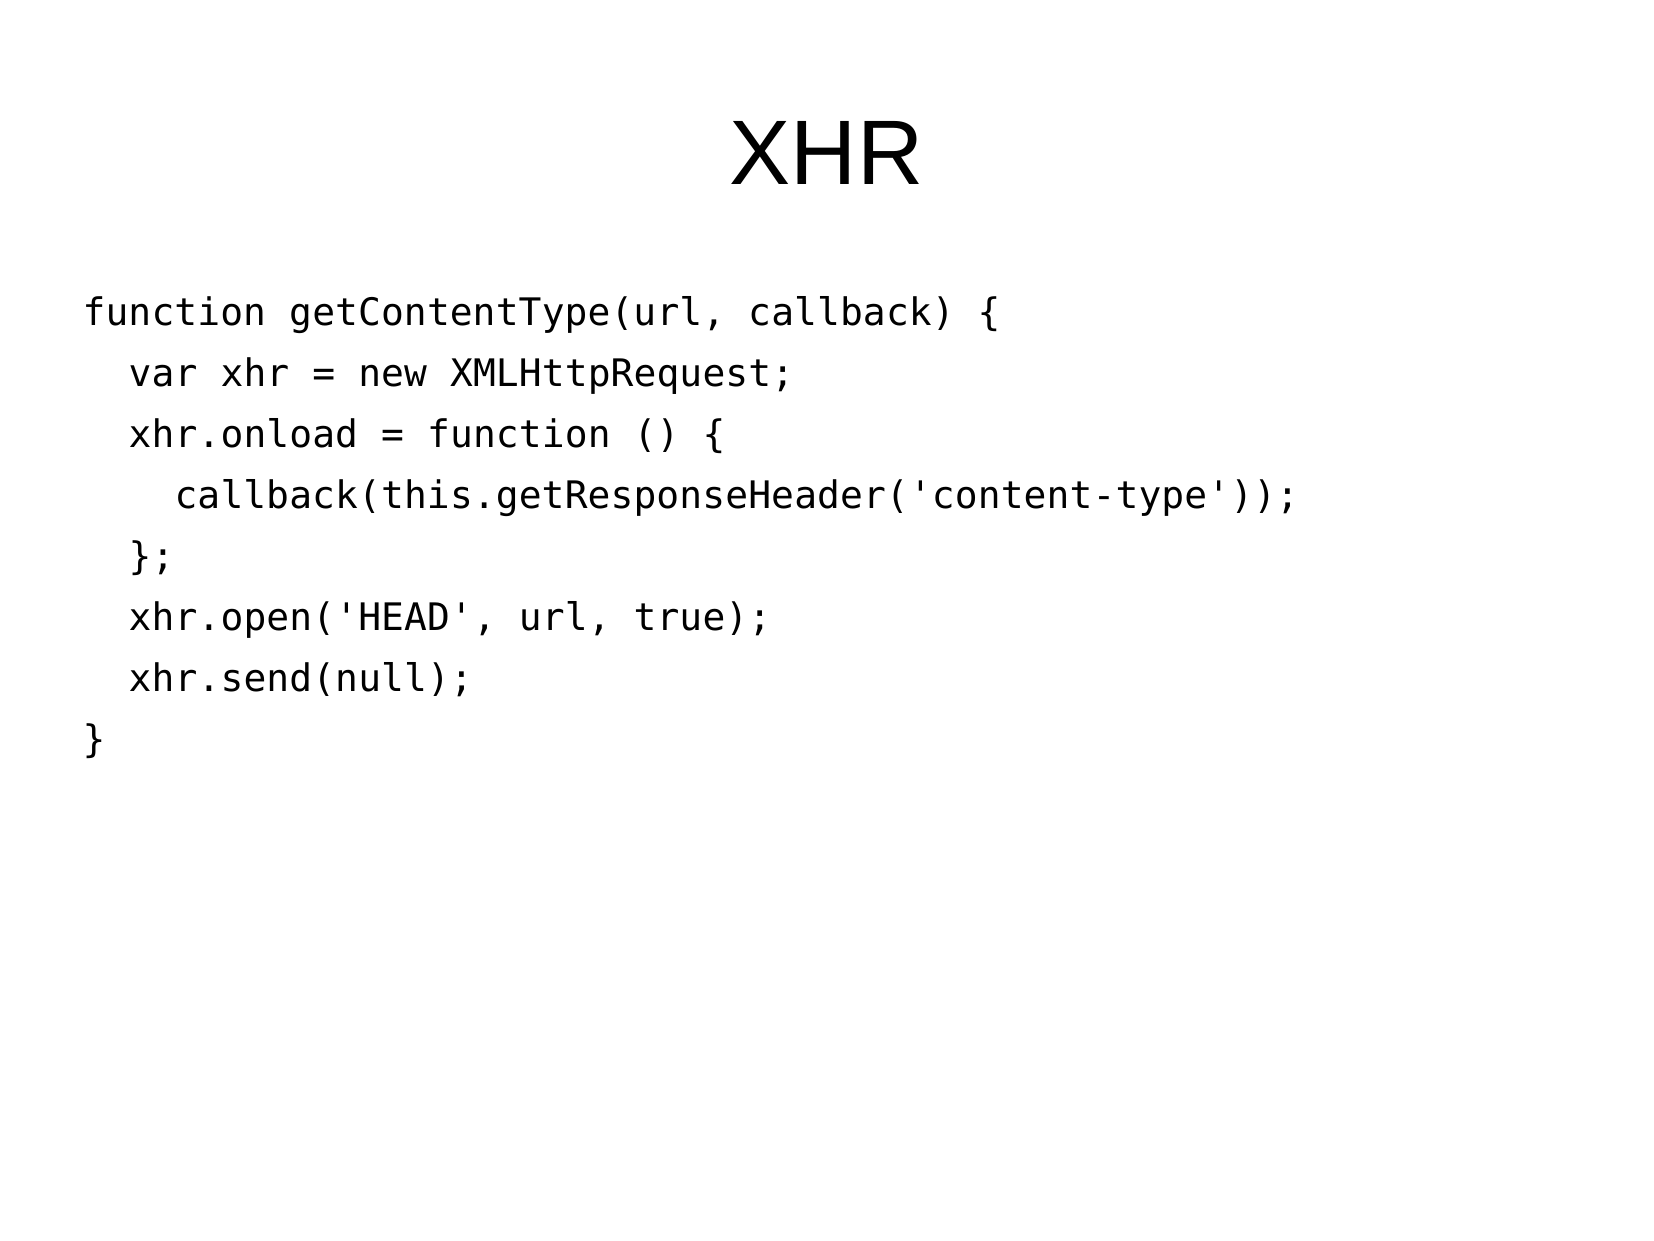

# XHR
function getContentType(url, callback) {
 var xhr = new XMLHttpRequest;
 xhr.onload = function () {
 callback(this.getResponseHeader('content-type'));
 };
 xhr.open('HEAD', url, true);
 xhr.send(null);
}
getContentType('?xhr', function (contentType) {
 console.log(contentType);
});